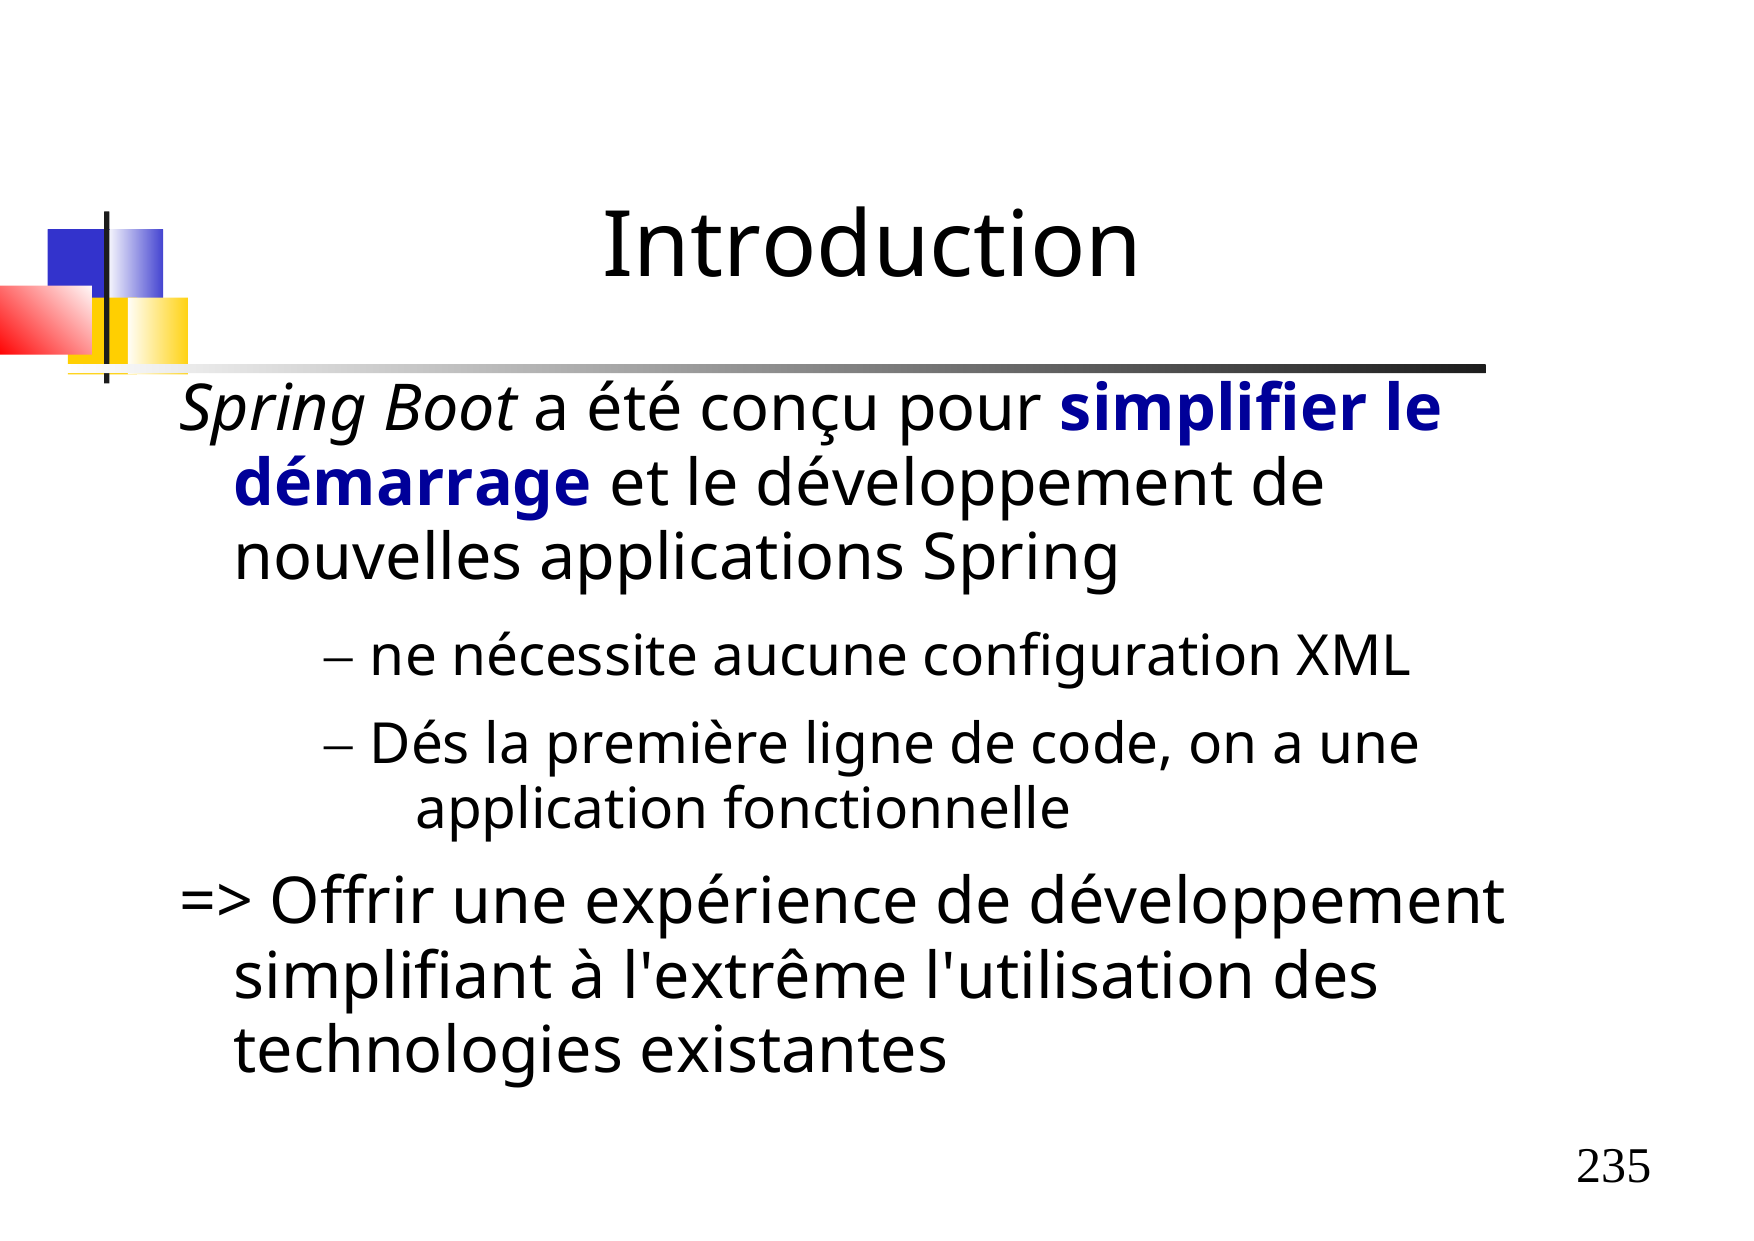

# Introduction
Spring Boot a été conçu pour simplifier le démarrage et le développement de nouvelles applications Spring
ne nécessite aucune configuration XML
Dés la première ligne de code, on a une application fonctionnelle
=> Offrir une expérience de développement simplifiant à l'extrême l'utilisation des technologies existantes